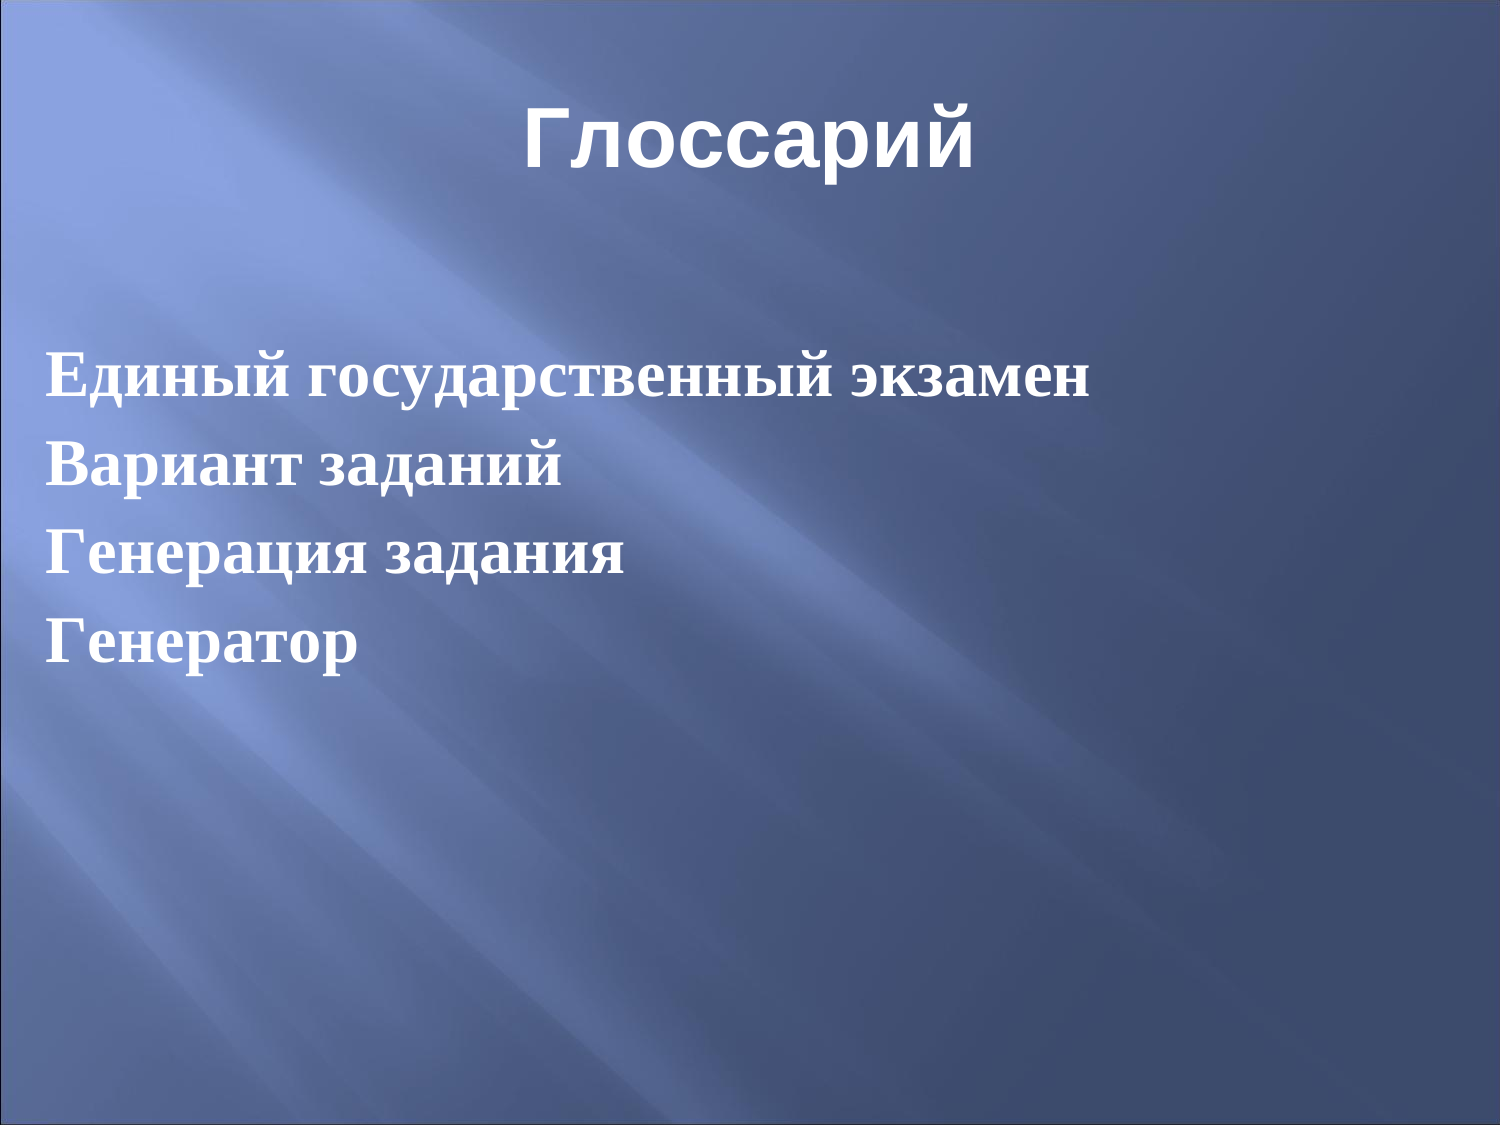

# Глоссарий
Единый государственный экзамен
Вариант заданий
Генерация задания
Генератор